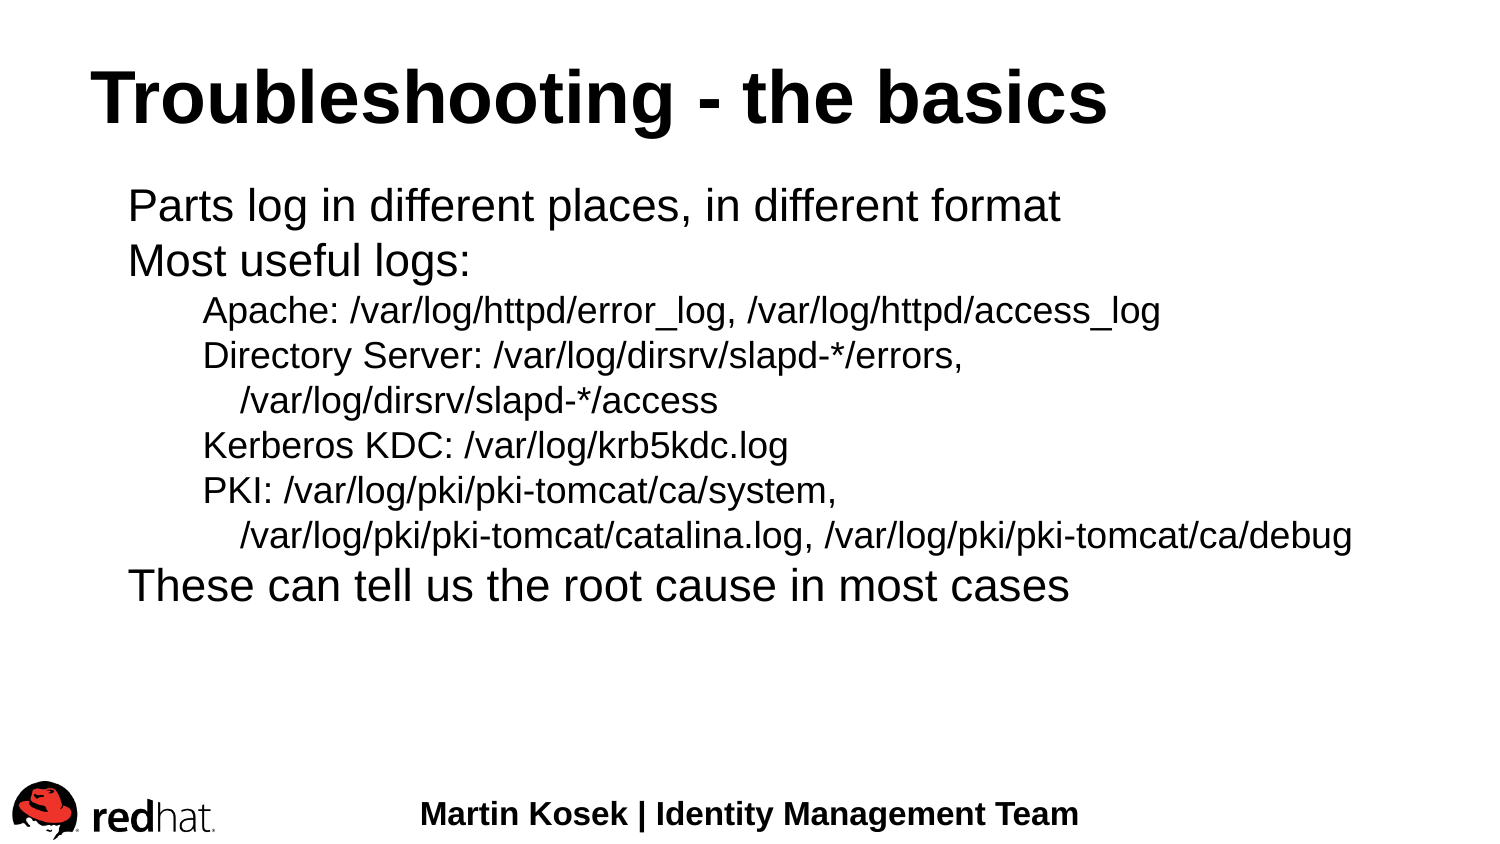

# Troubleshooting - the basics
Parts log in different places, in different format
Most useful logs:
Apache: /var/log/httpd/error_log, /var/log/httpd/access_log
Directory Server: /var/log/dirsrv/slapd-*/errors, /var/log/dirsrv/slapd-*/access
Kerberos KDC: /var/log/krb5kdc.log
PKI: /var/log/pki/pki-tomcat/ca/system, /var/log/pki/pki-tomcat/catalina.log, /var/log/pki/pki-tomcat/ca/debug
These can tell us the root cause in most cases